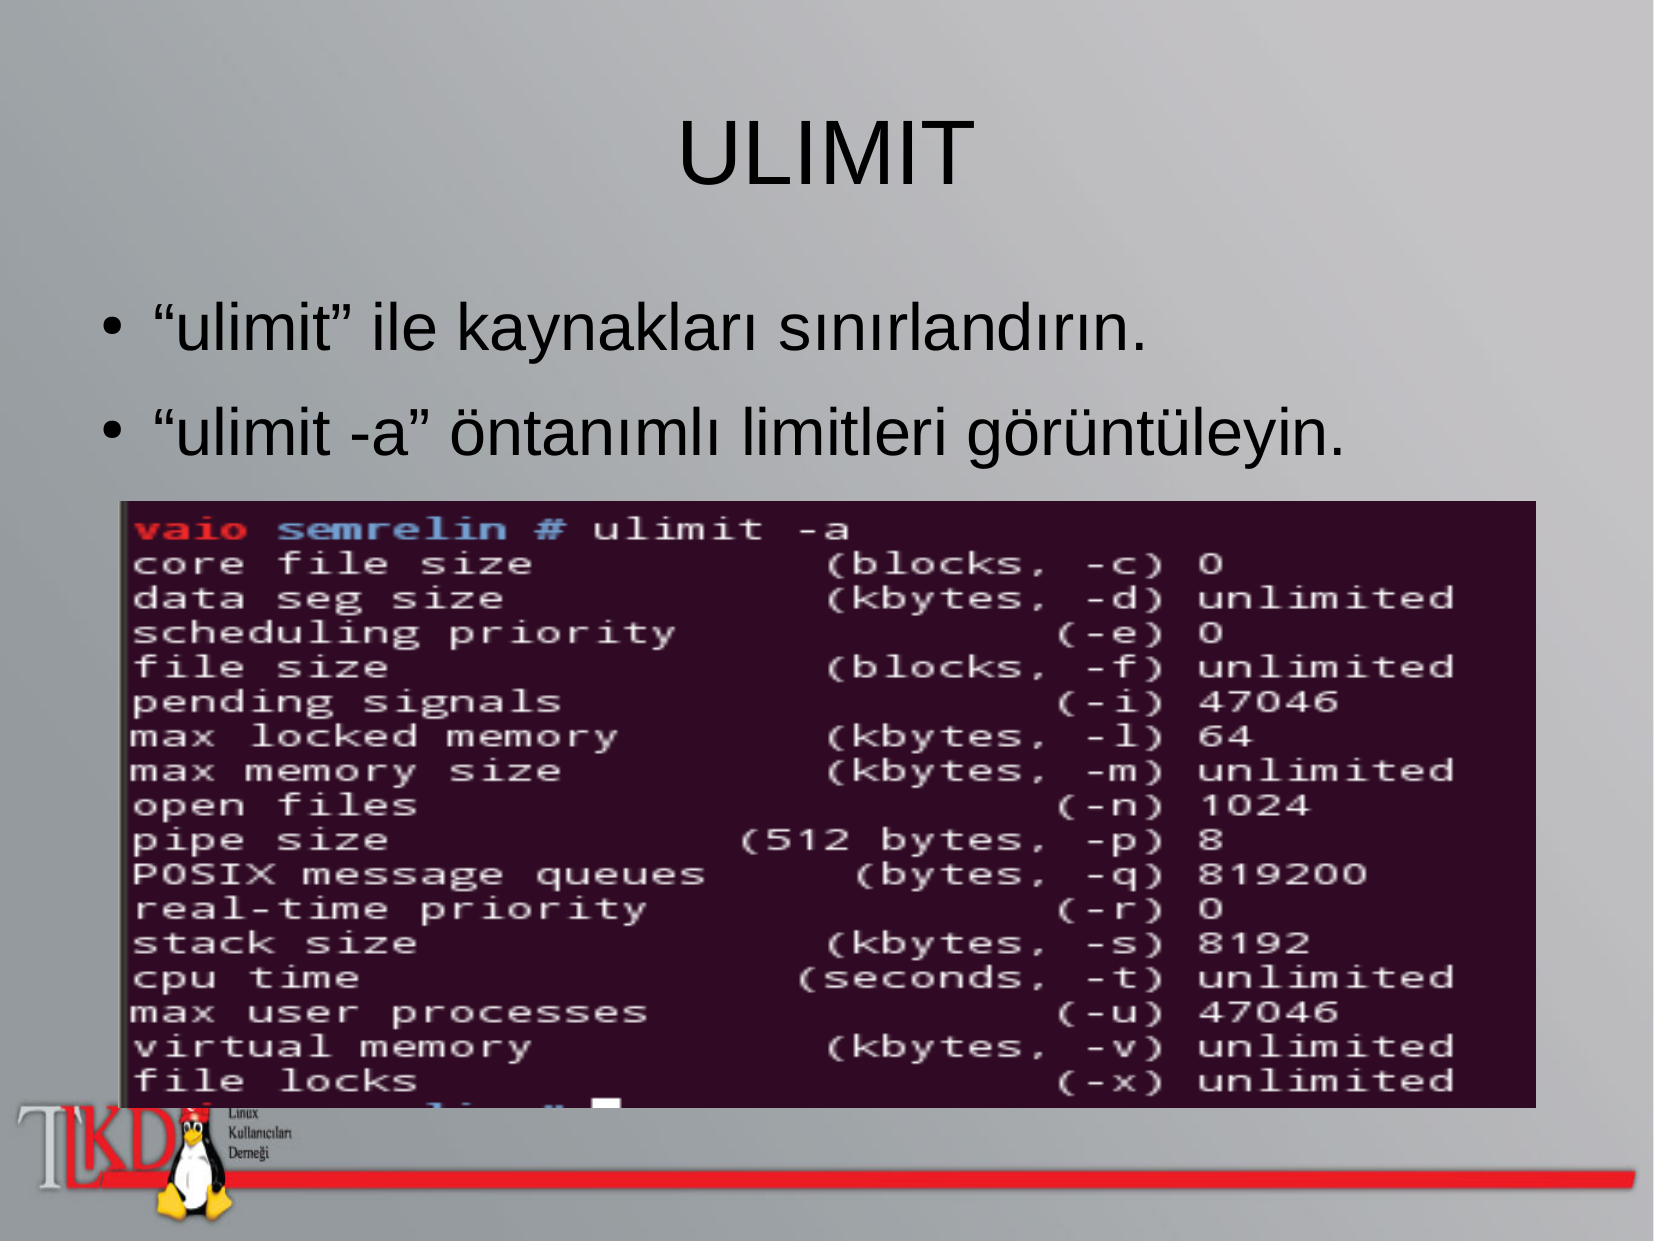

# ULIMIT
“ulimit” ile kaynakları sınırlandırın.
“ulimit -a” öntanımlı limitleri görüntüleyin.